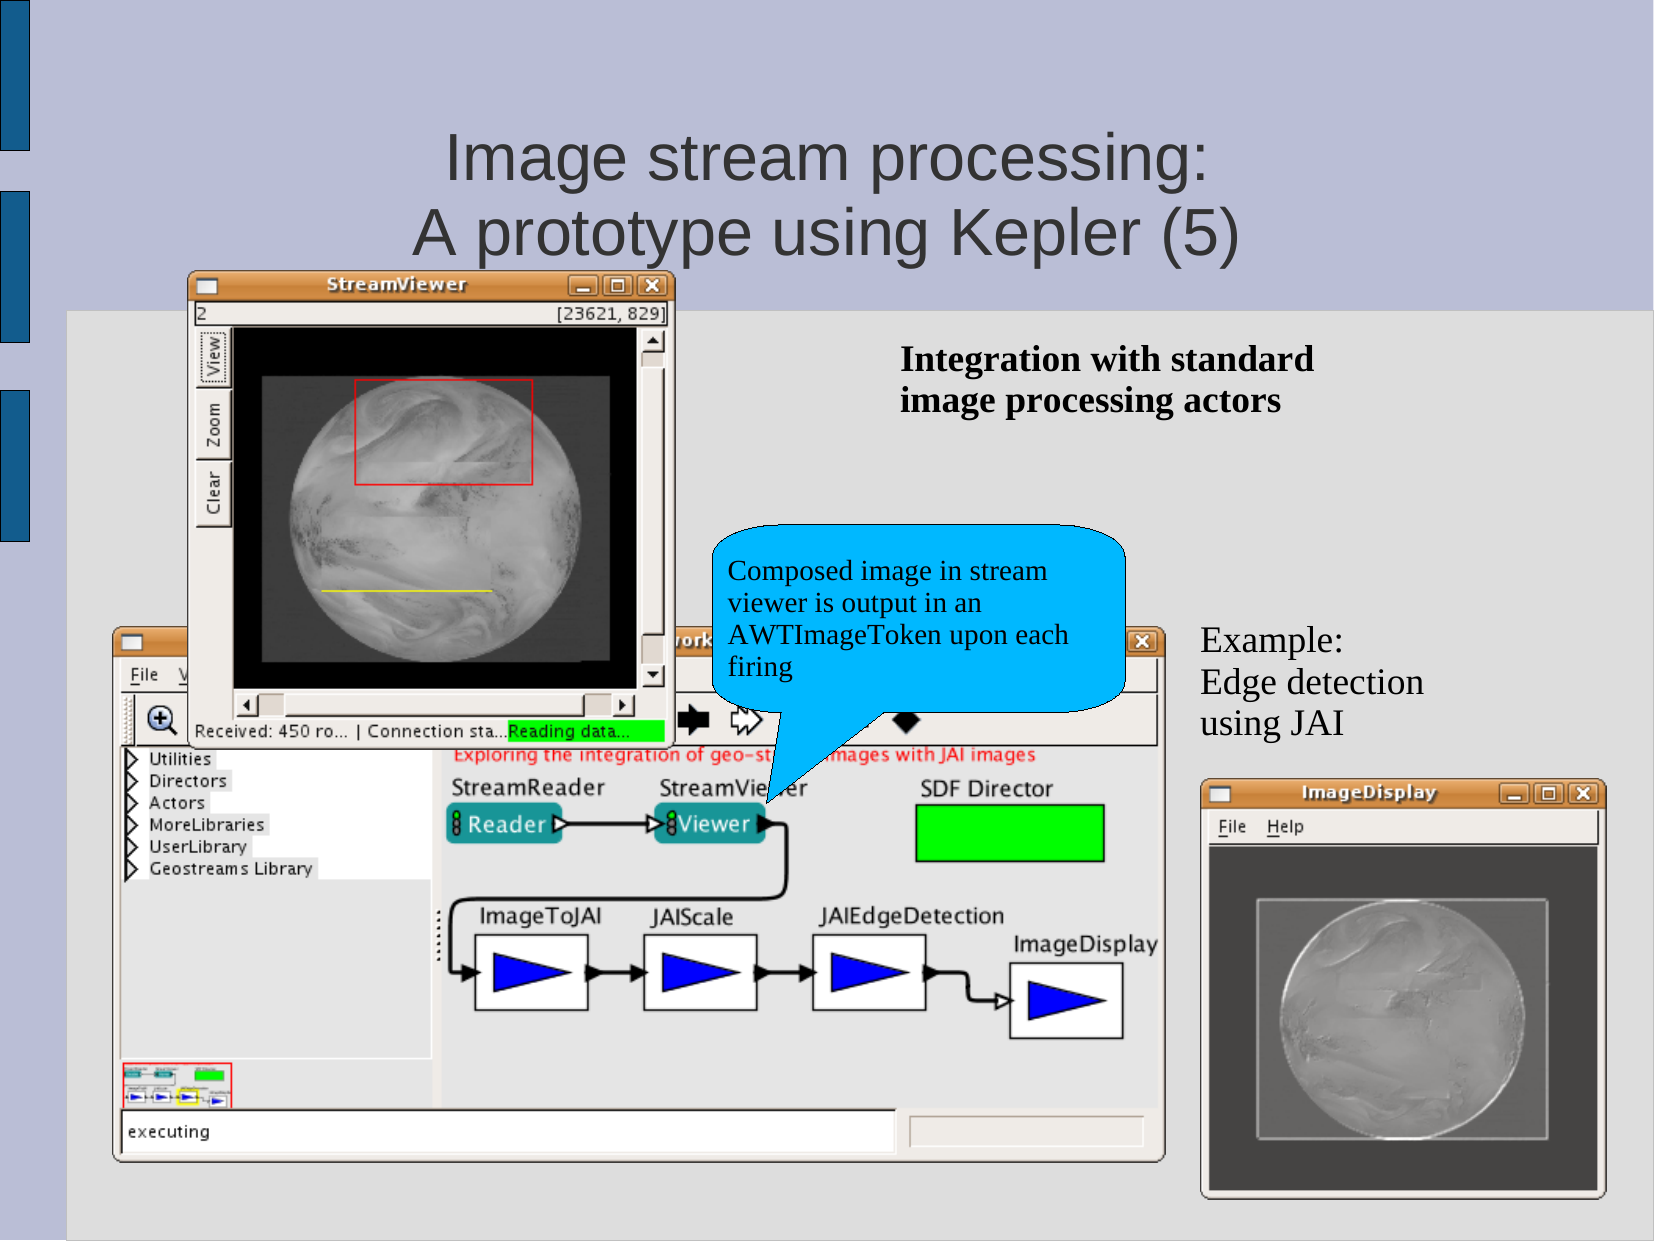

# Image stream processing: A prototype using Kepler (5)
Composed image in stream viewer is output in an AWTImageToken upon each firing
Integration with standard
image processing actors
Example:
Edge detection
using JAI